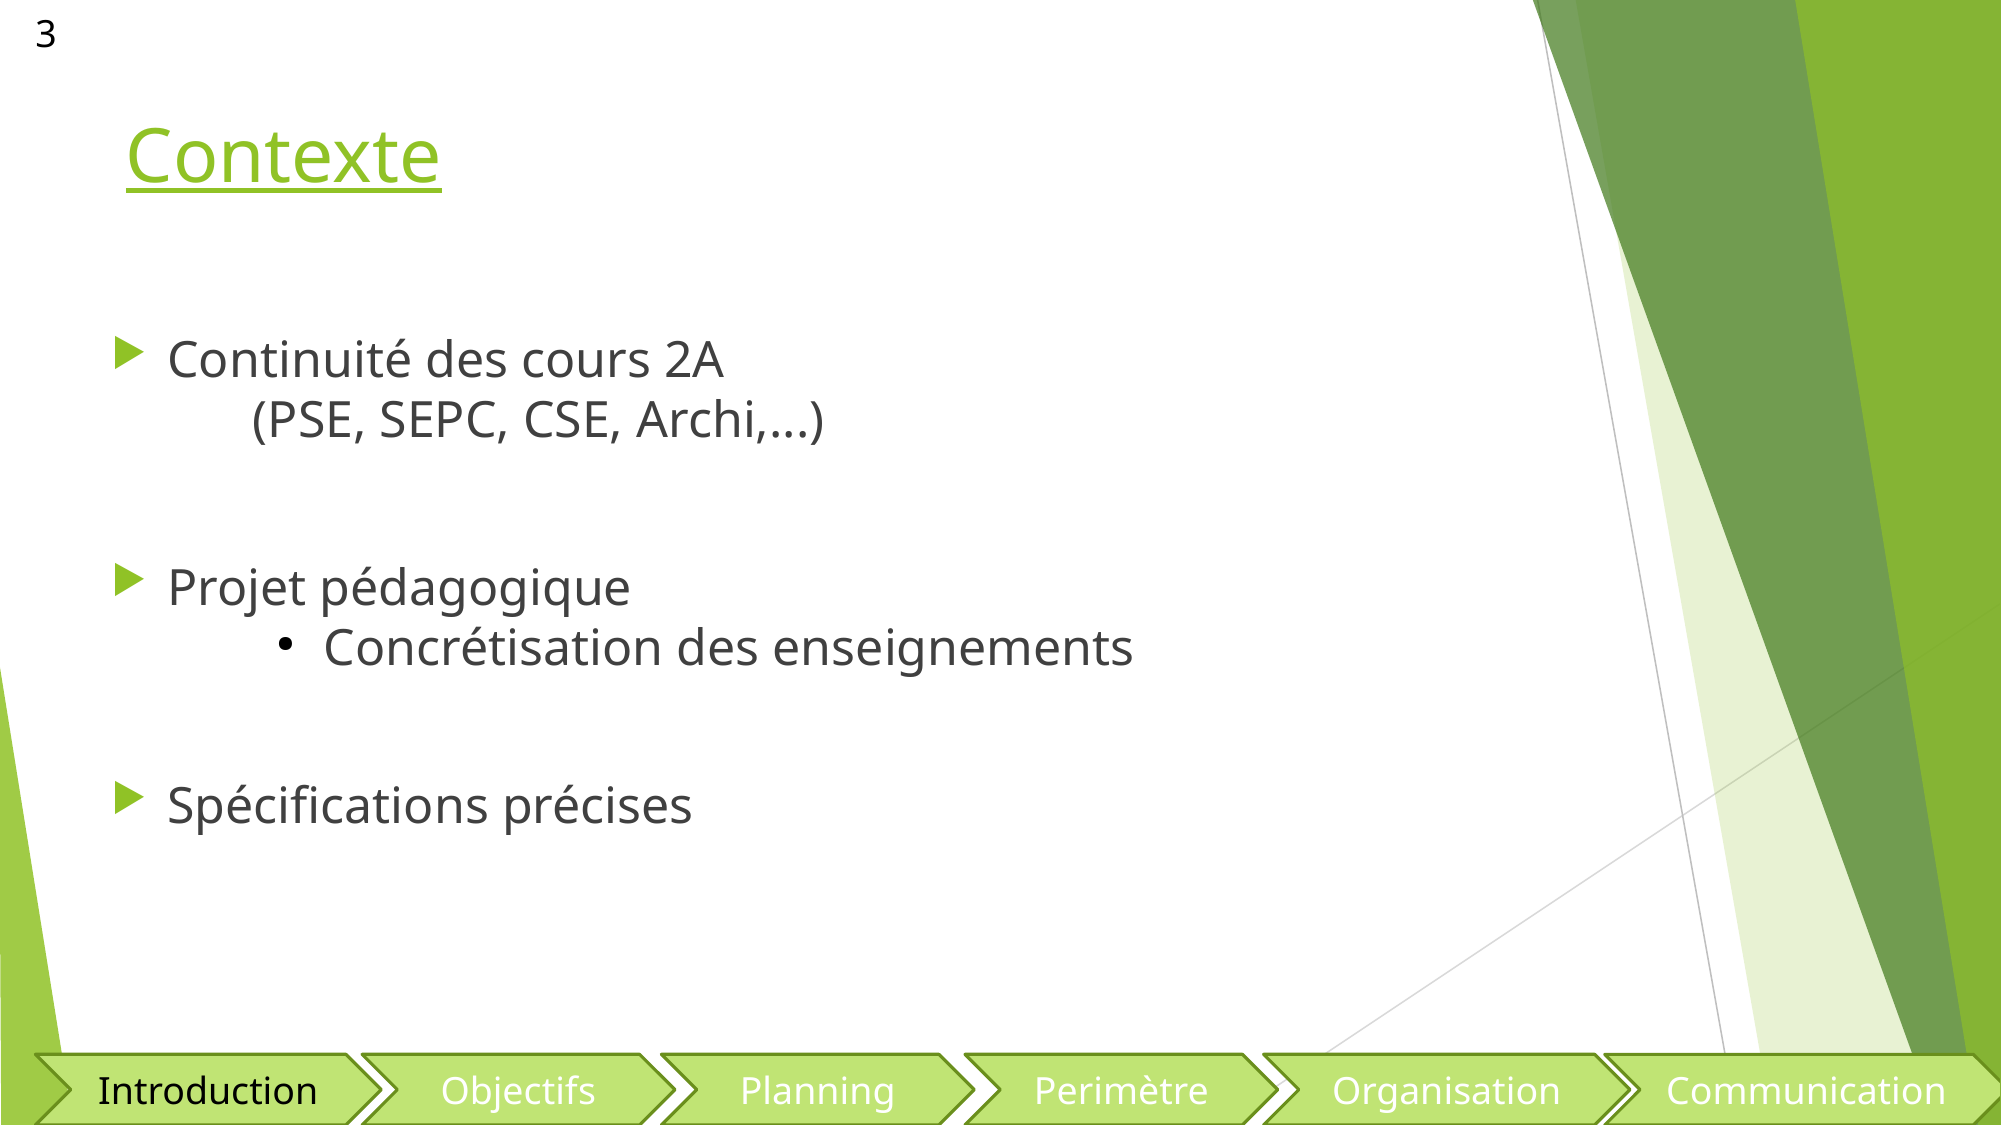

Contexte
# Continuité des cours 2A
(PSE, SEPC, CSE, Archi,...)
Projet pédagogique
Concrétisation des enseignements
Spécifications précises
Introduction
Objectifs
Planning
Perimètre
Organisation
Communication